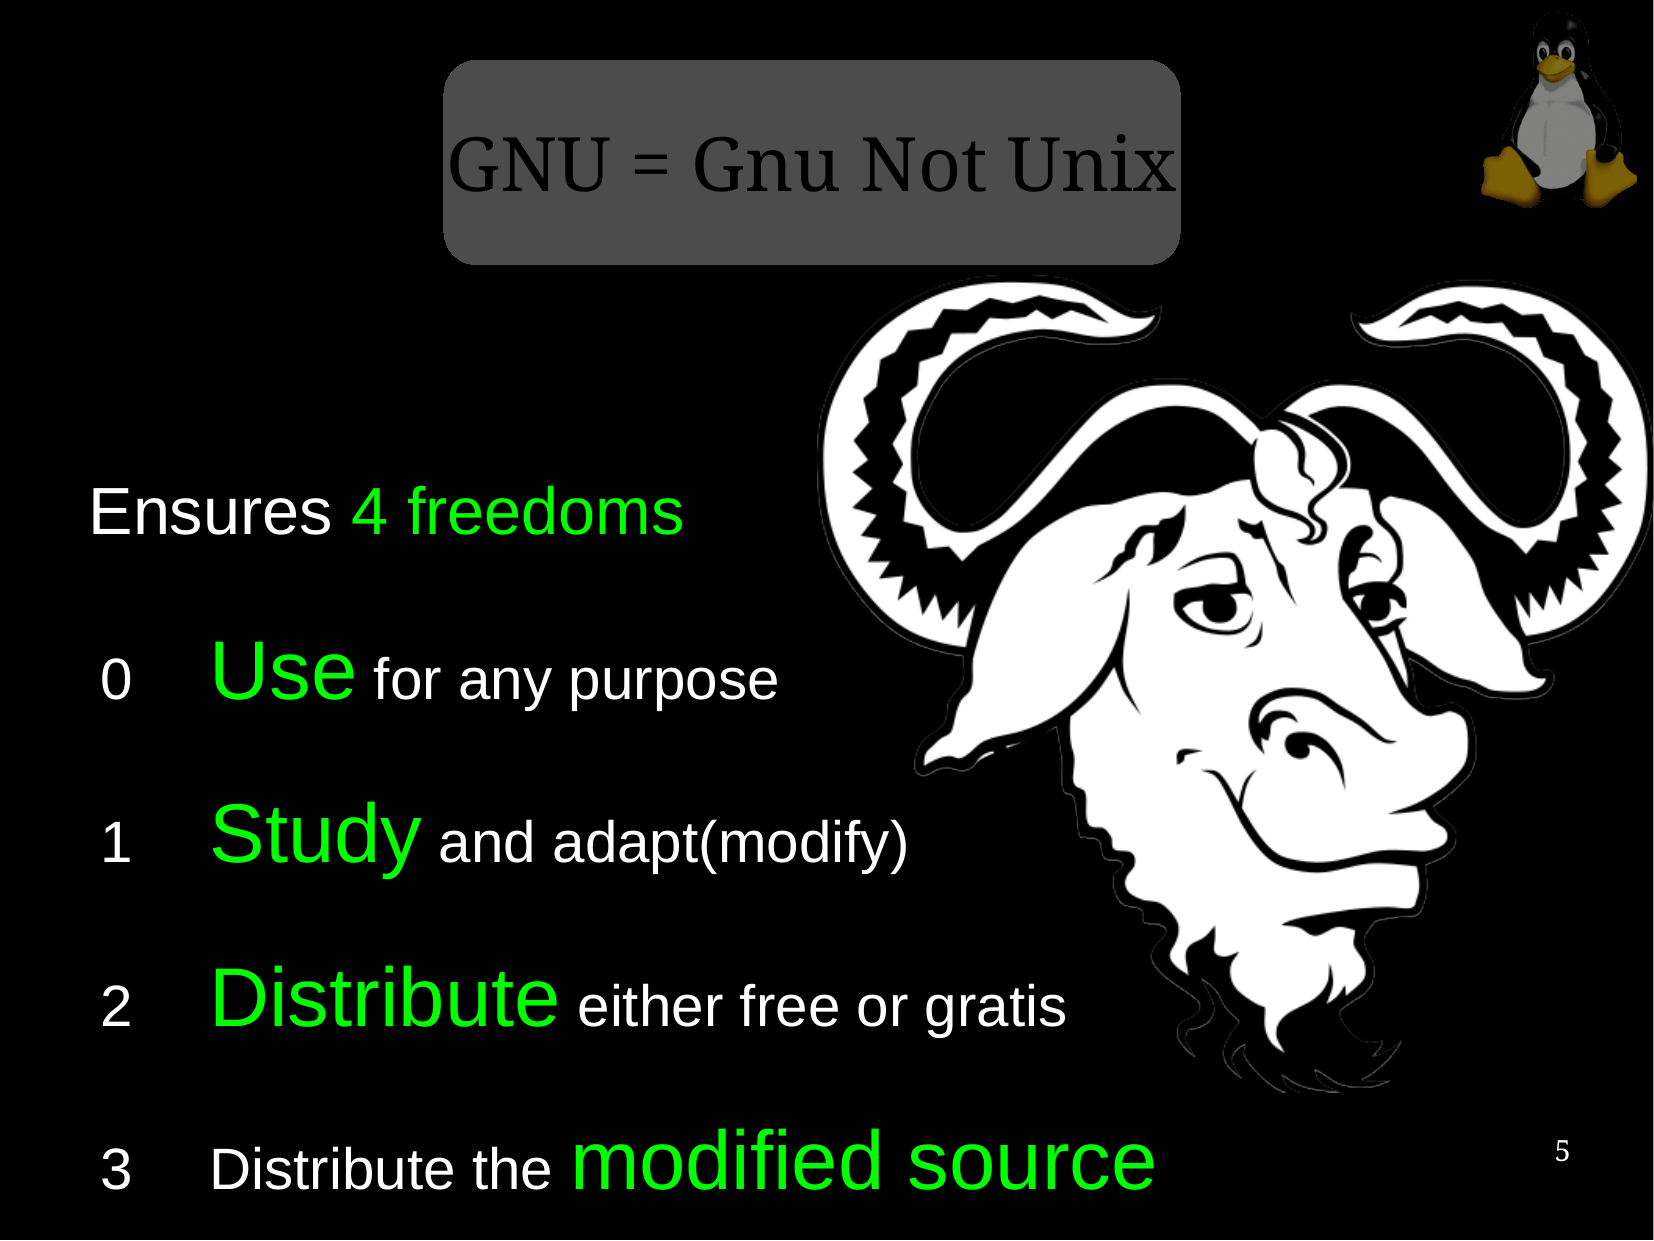

#
GNU = Gnu Not Unix
Ensures 4 freedoms
0	Use for any purpose
1	Study and adapt(modify)
2	Distribute either free or gratis
3	Distribute the modified source
5